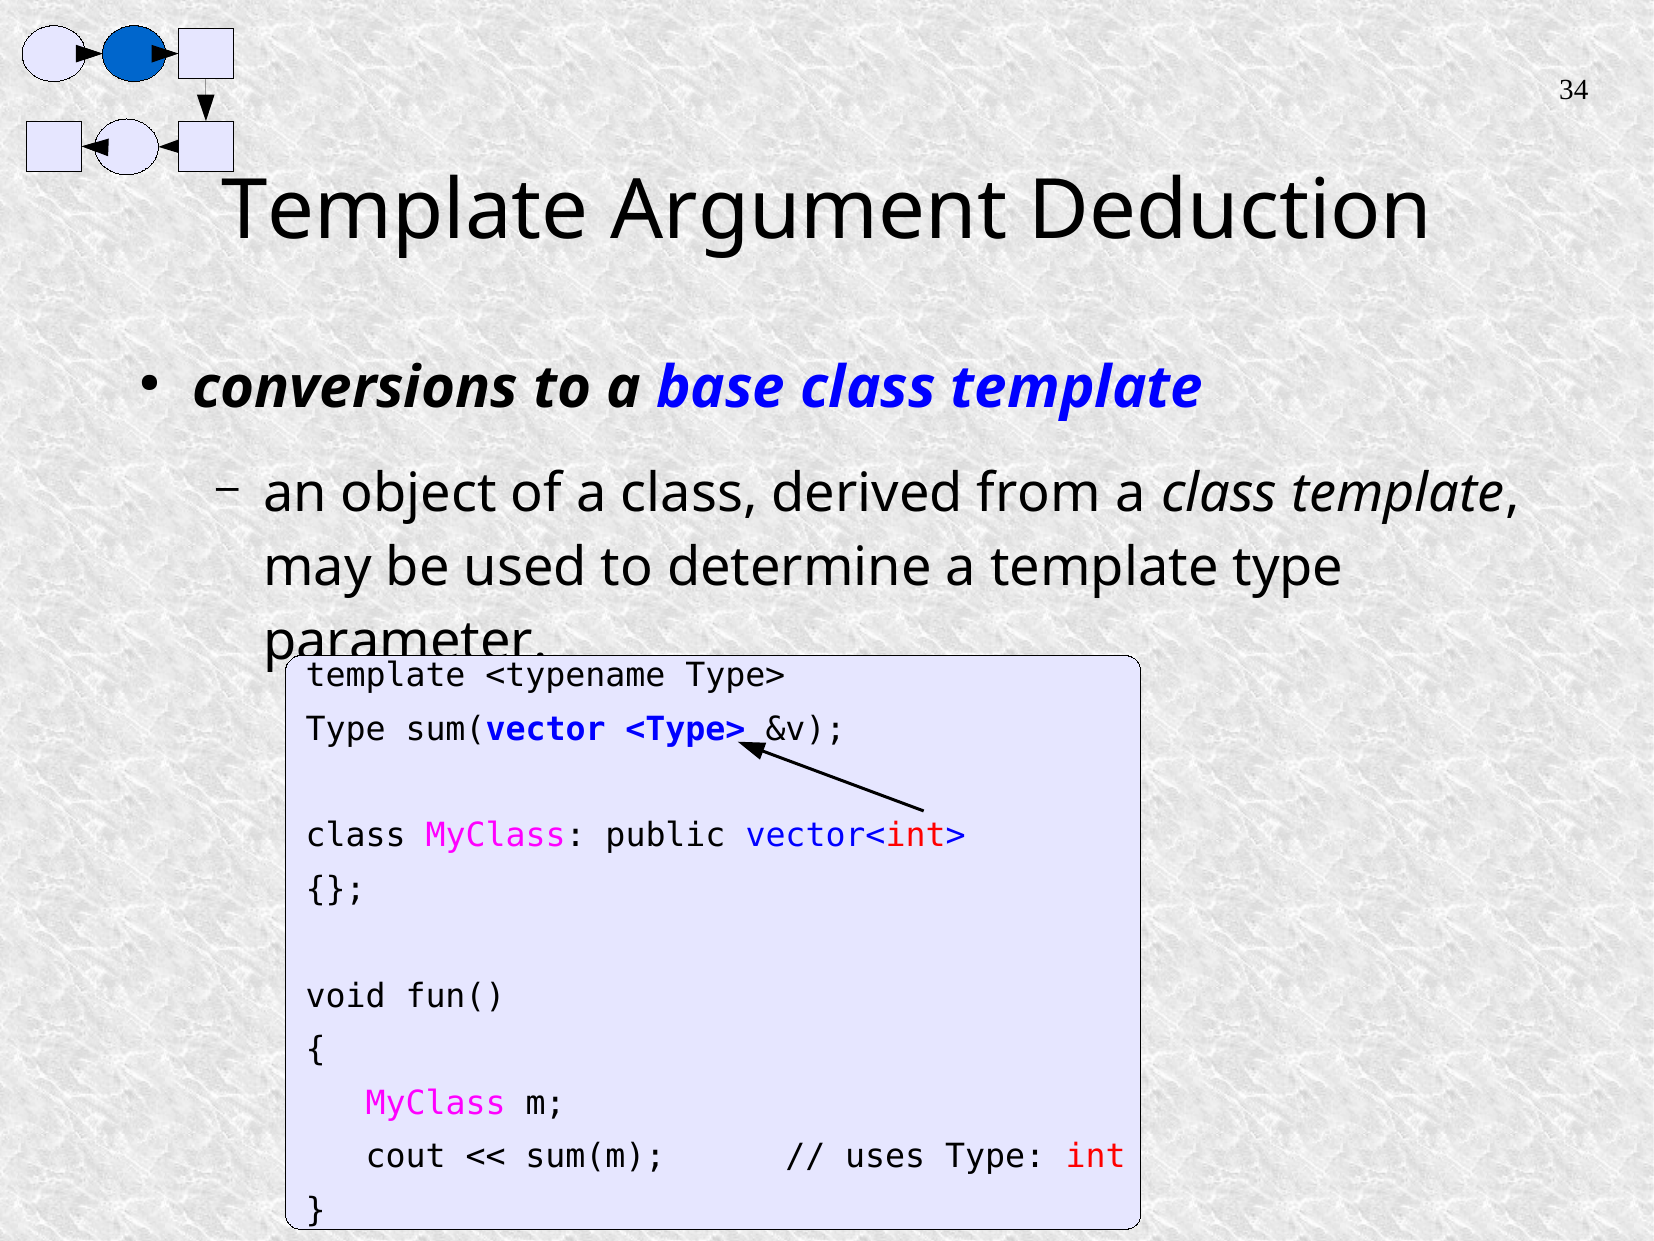

34
# Template Argument Deduction
conversions to a base class template
an object of a class, derived from a class template, may be used to determine a template type parameter.
 template <typename Type>
 Type sum(vector <Type> &v);
 class MyClass: public vector<int>
 {};
 void fun()
 {
 MyClass m;
 cout << sum(m); // uses Type: int
 }